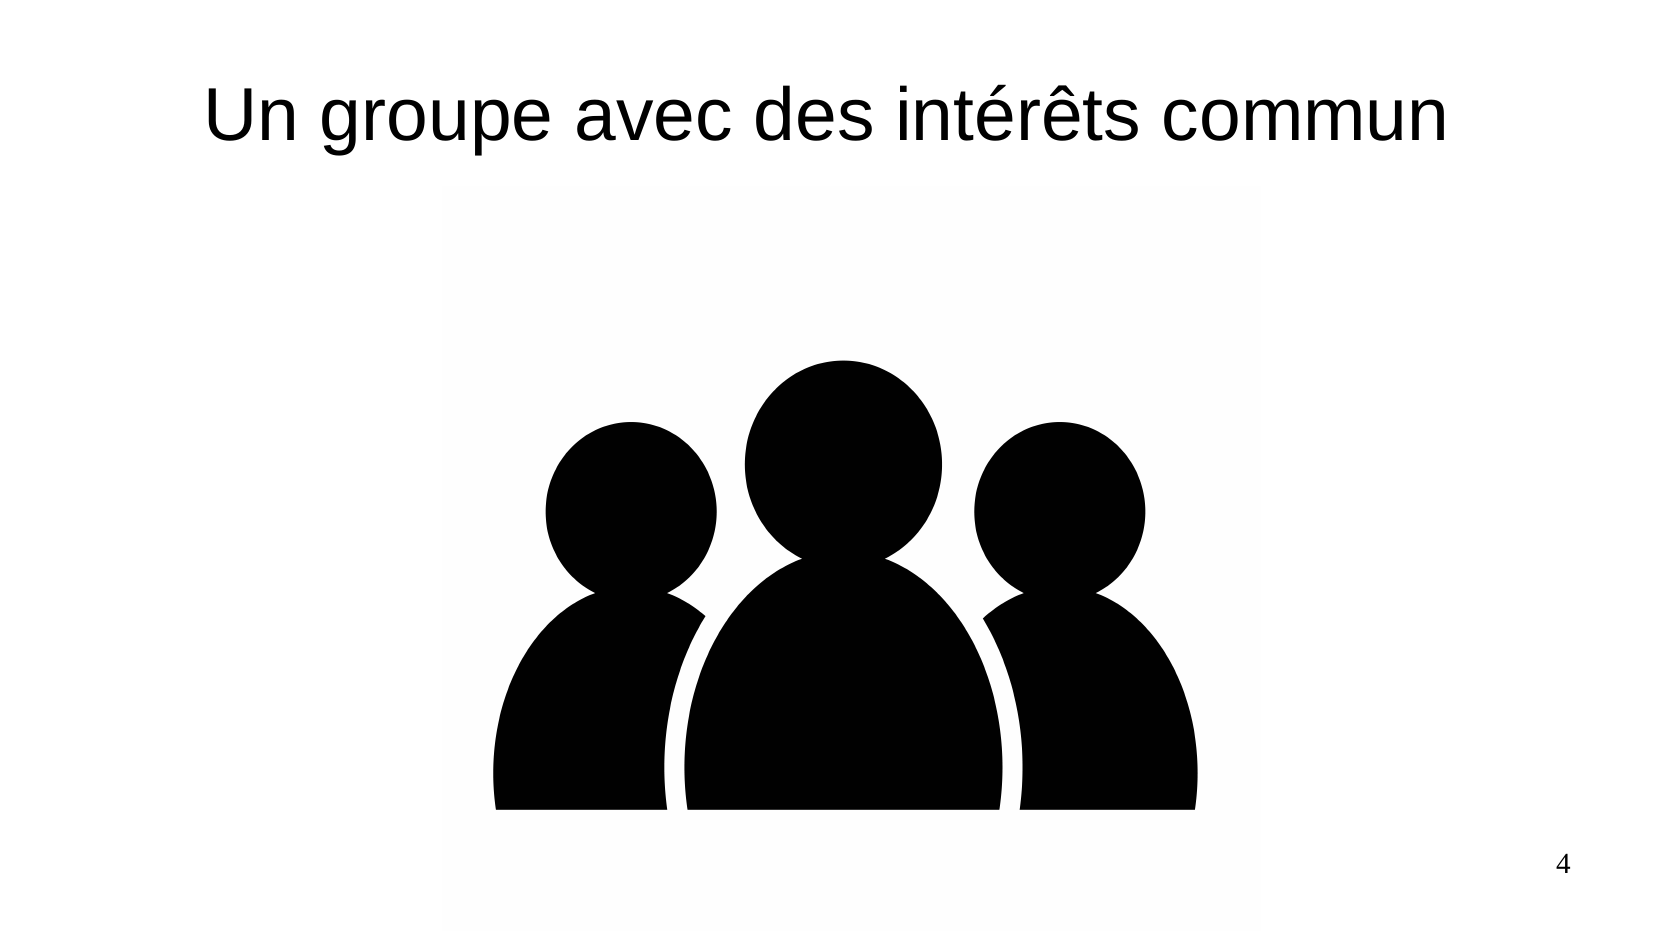

# Un groupe avec des intérêts commun
4